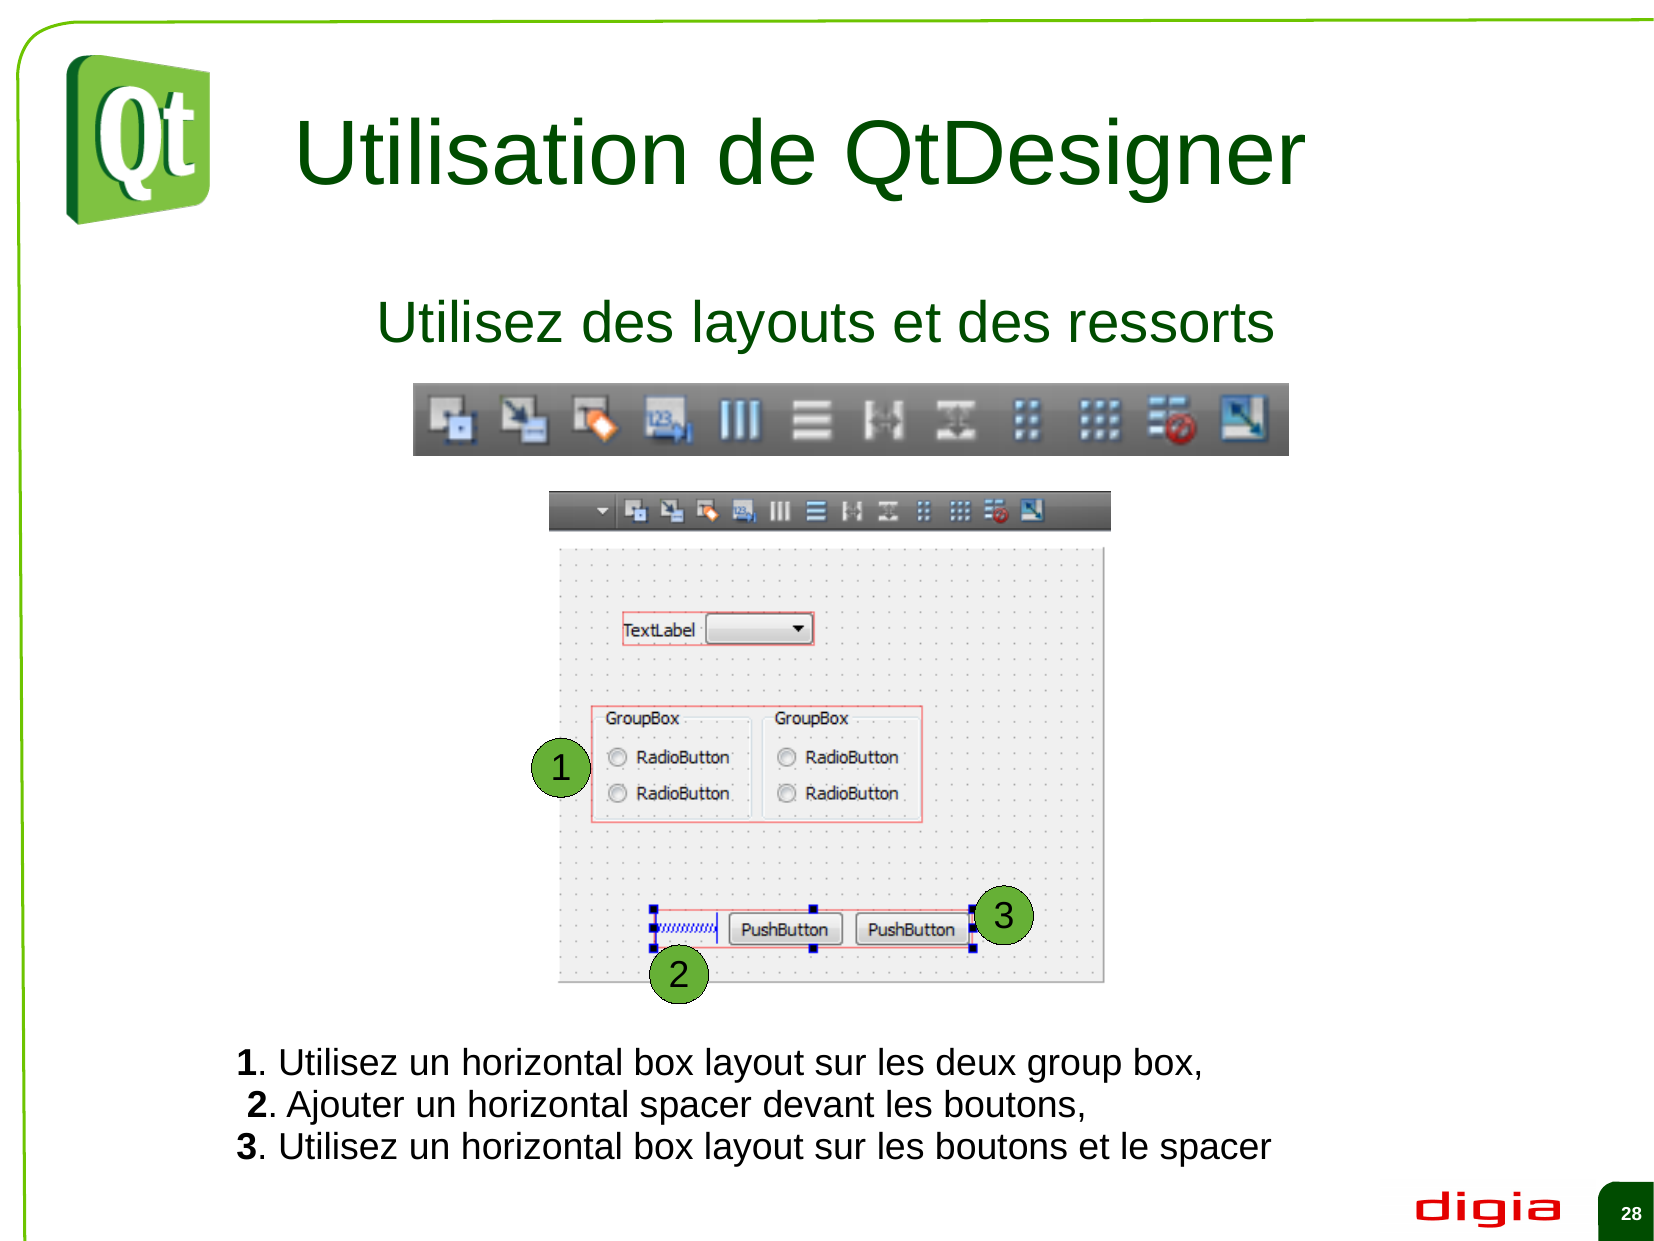

# Utilisation de QtDesigner
Utilisez des layouts et des ressorts
1
3
2
1. Utilisez un horizontal box layout sur les deux group box,
 2. Ajouter un horizontal spacer devant les boutons,
3. Utilisez un horizontal box layout sur les boutons et le spacer